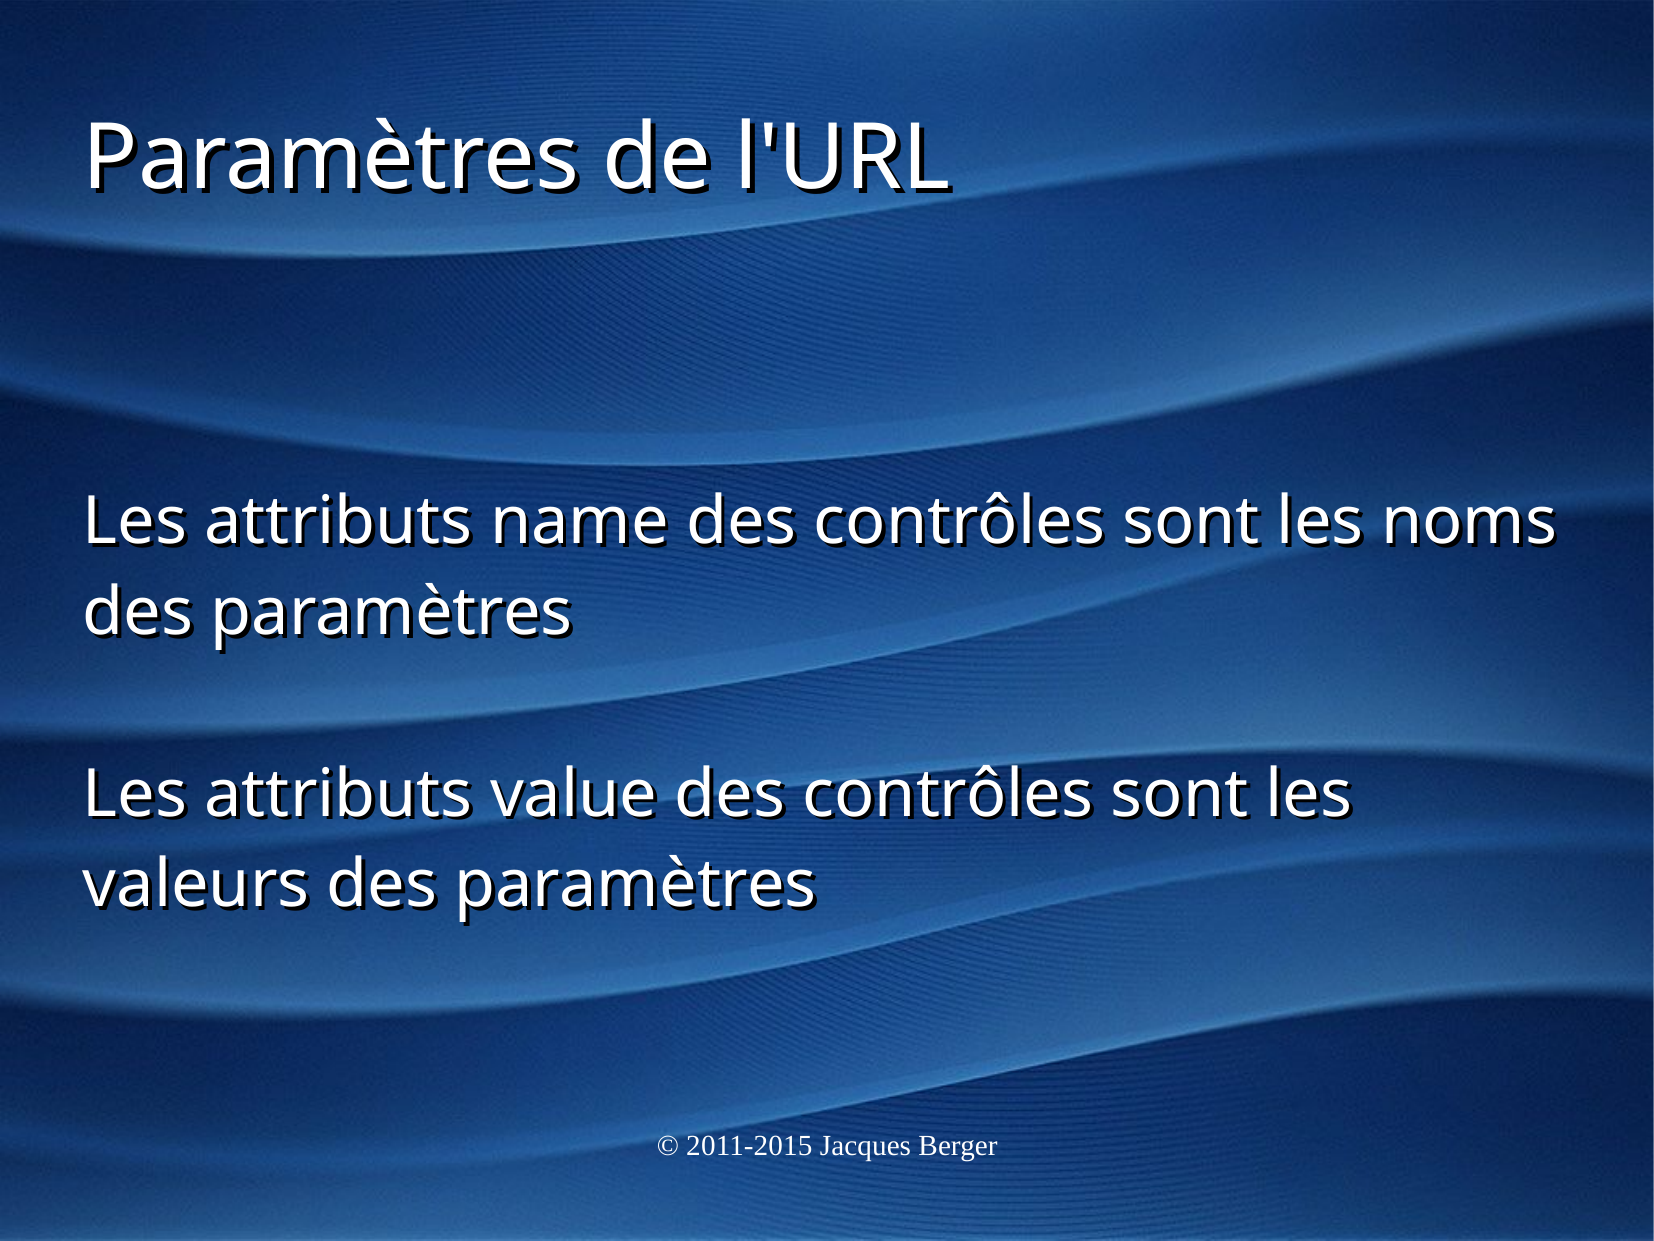

# Paramètres de l'URL
Les attributs name des contrôles sont les noms des paramètres
Les attributs value des contrôles sont les valeurs des paramètres
© 2011-2015 Jacques Berger